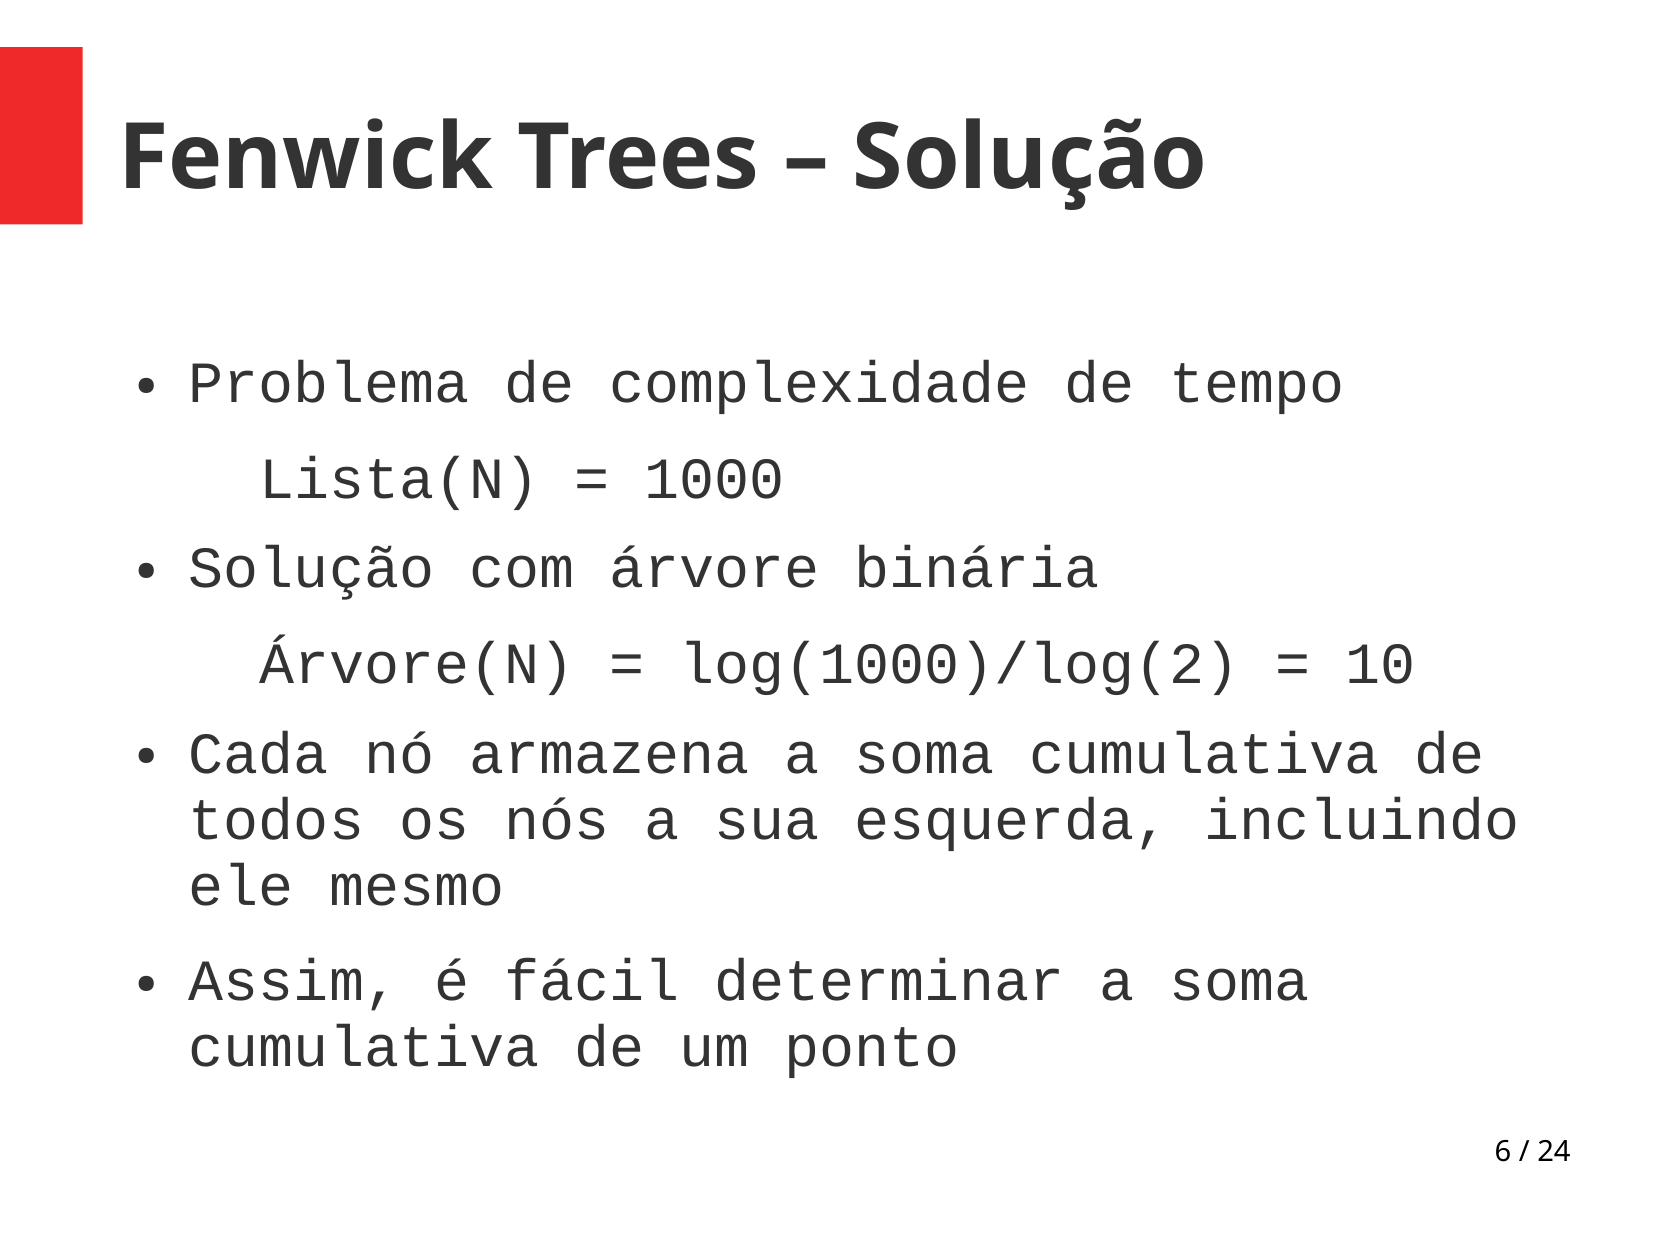

# Fenwick Trees – Solução
Problema de complexidade de tempo
Lista(N) = 1000
Solução com árvore binária
Árvore(N) = log(1000)/log(2) = 10
Cada nó armazena a soma cumulativa de todos os nós a sua esquerda, incluindo ele mesmo
Assim, é fácil determinar a soma cumulativa de um ponto
6